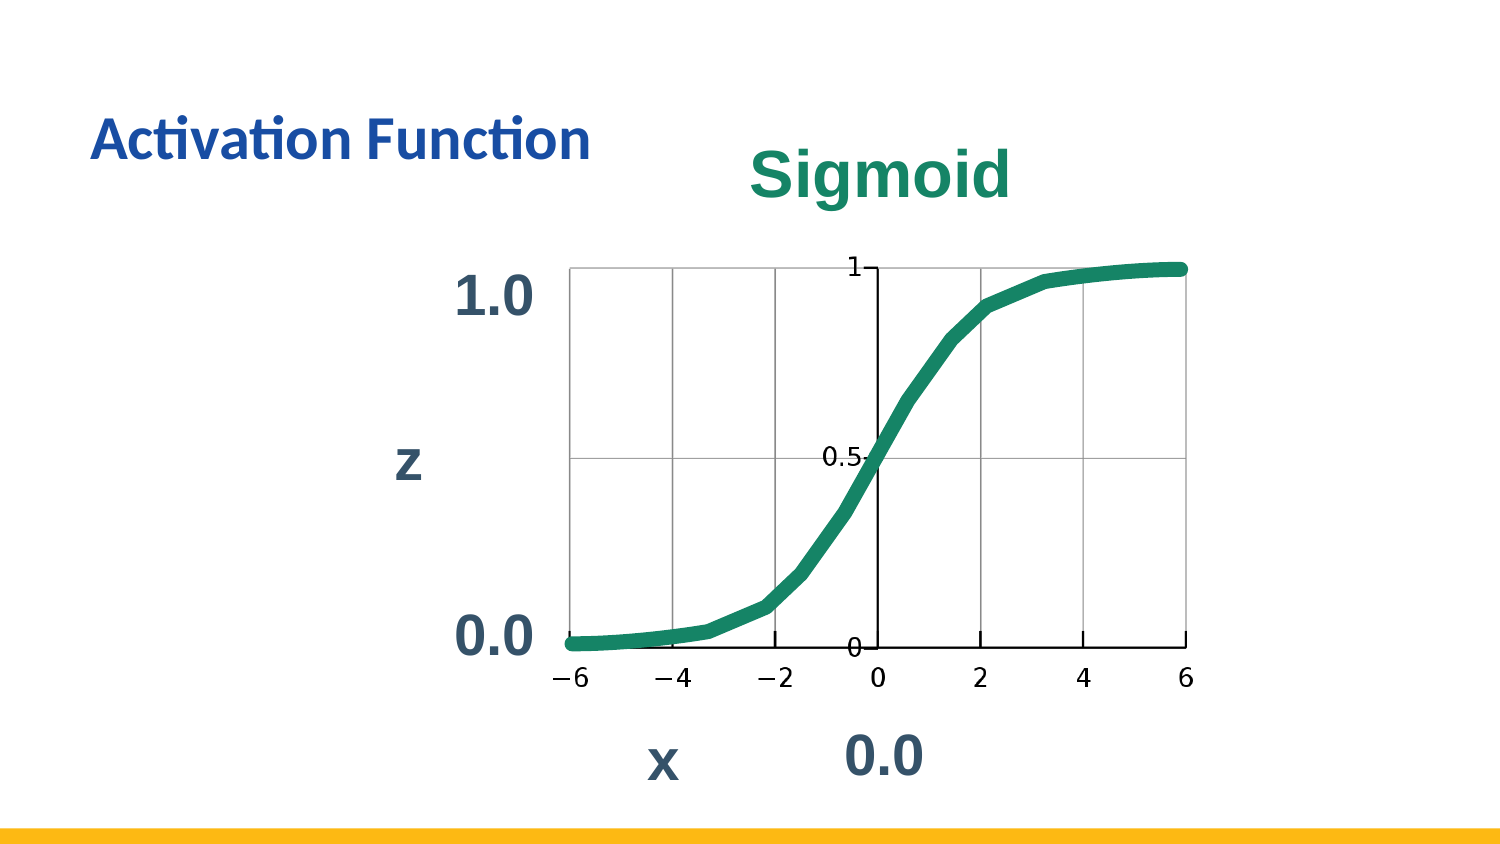

# Activation Function
Sigmoid
1.0
z
0.0
0.0
x